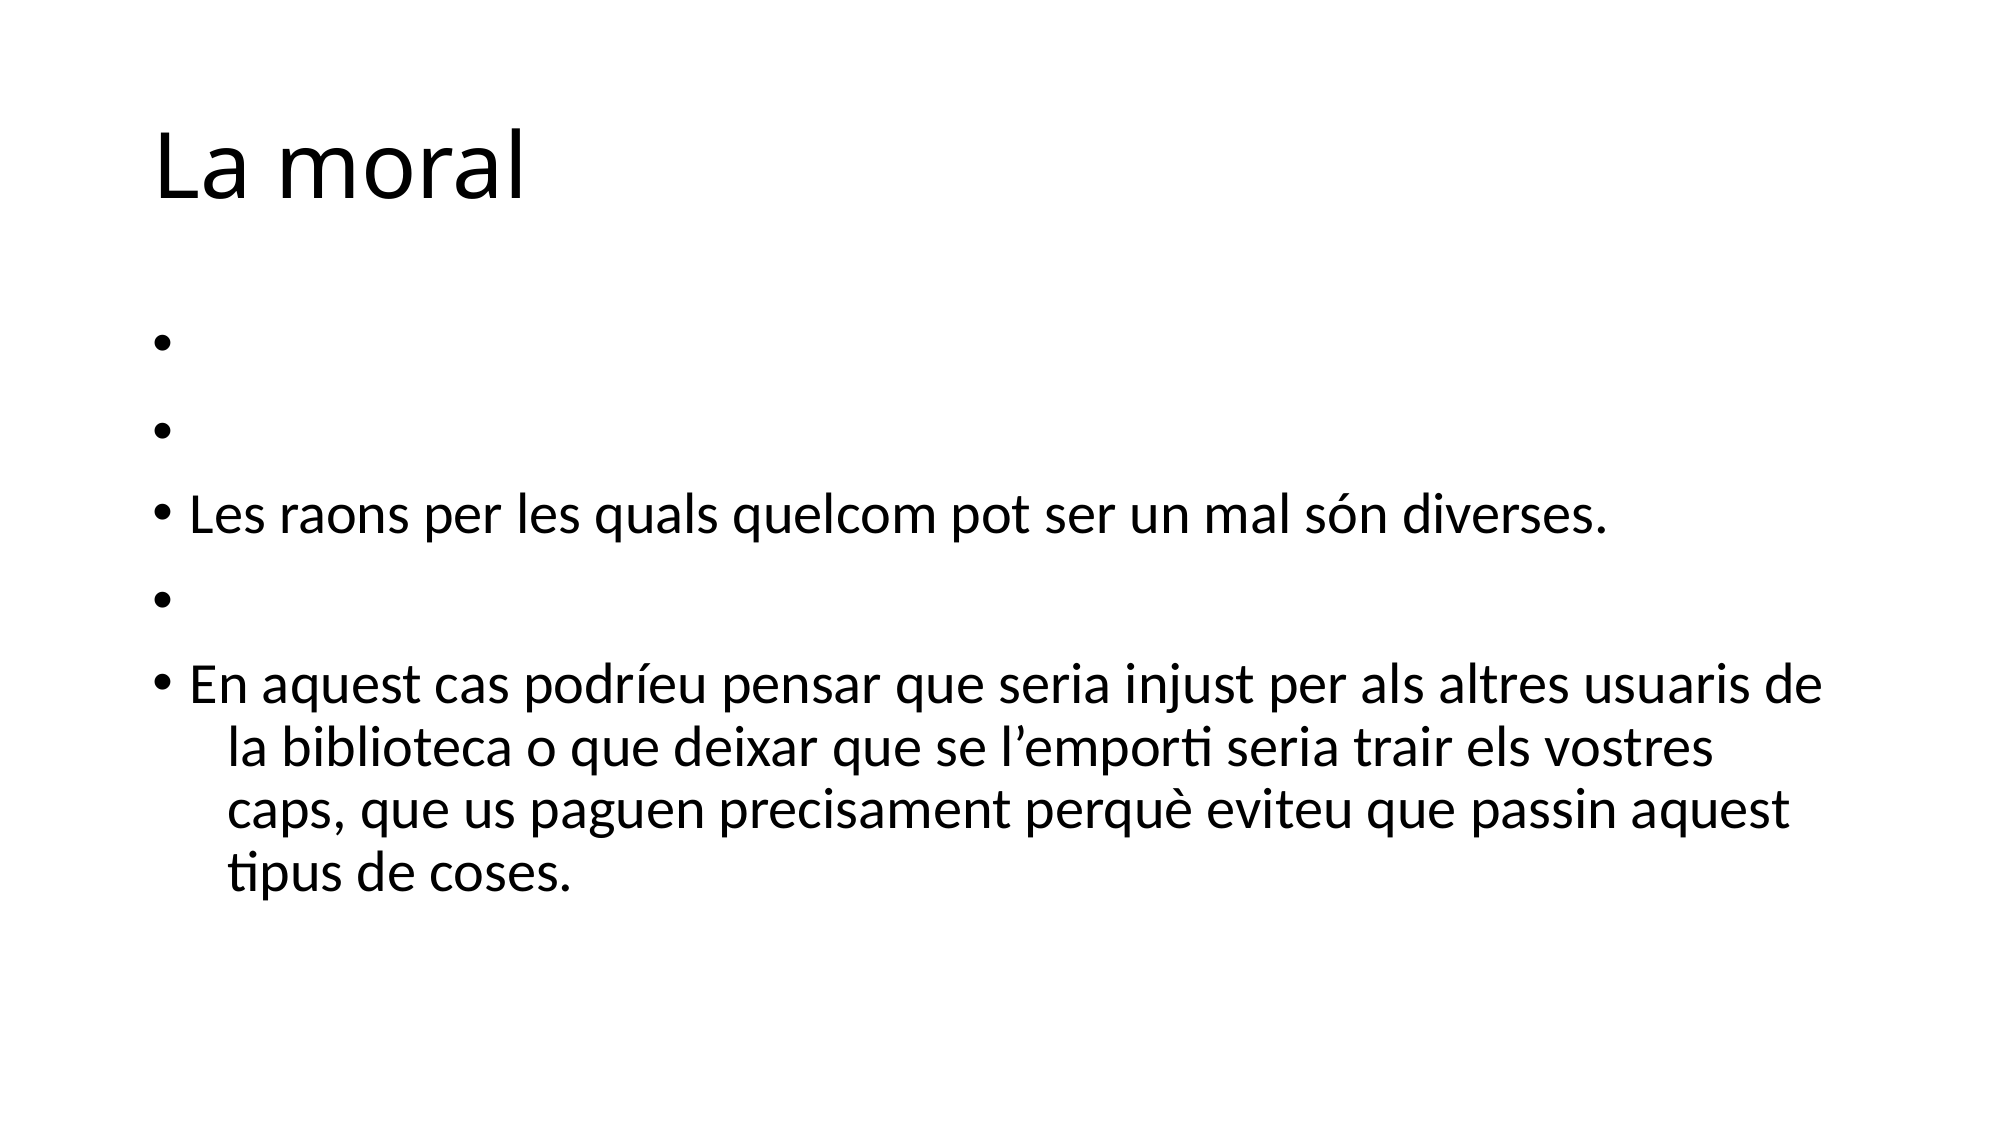

# La moral
Les raons per les quals quelcom pot ser un mal són diverses.
En aquest cas podríeu pensar que seria injust per als altres usuaris de la biblioteca o que deixar que se l’emporti seria trair els vostres caps, que us paguen precisament perquè eviteu que passin aquest tipus de coses.